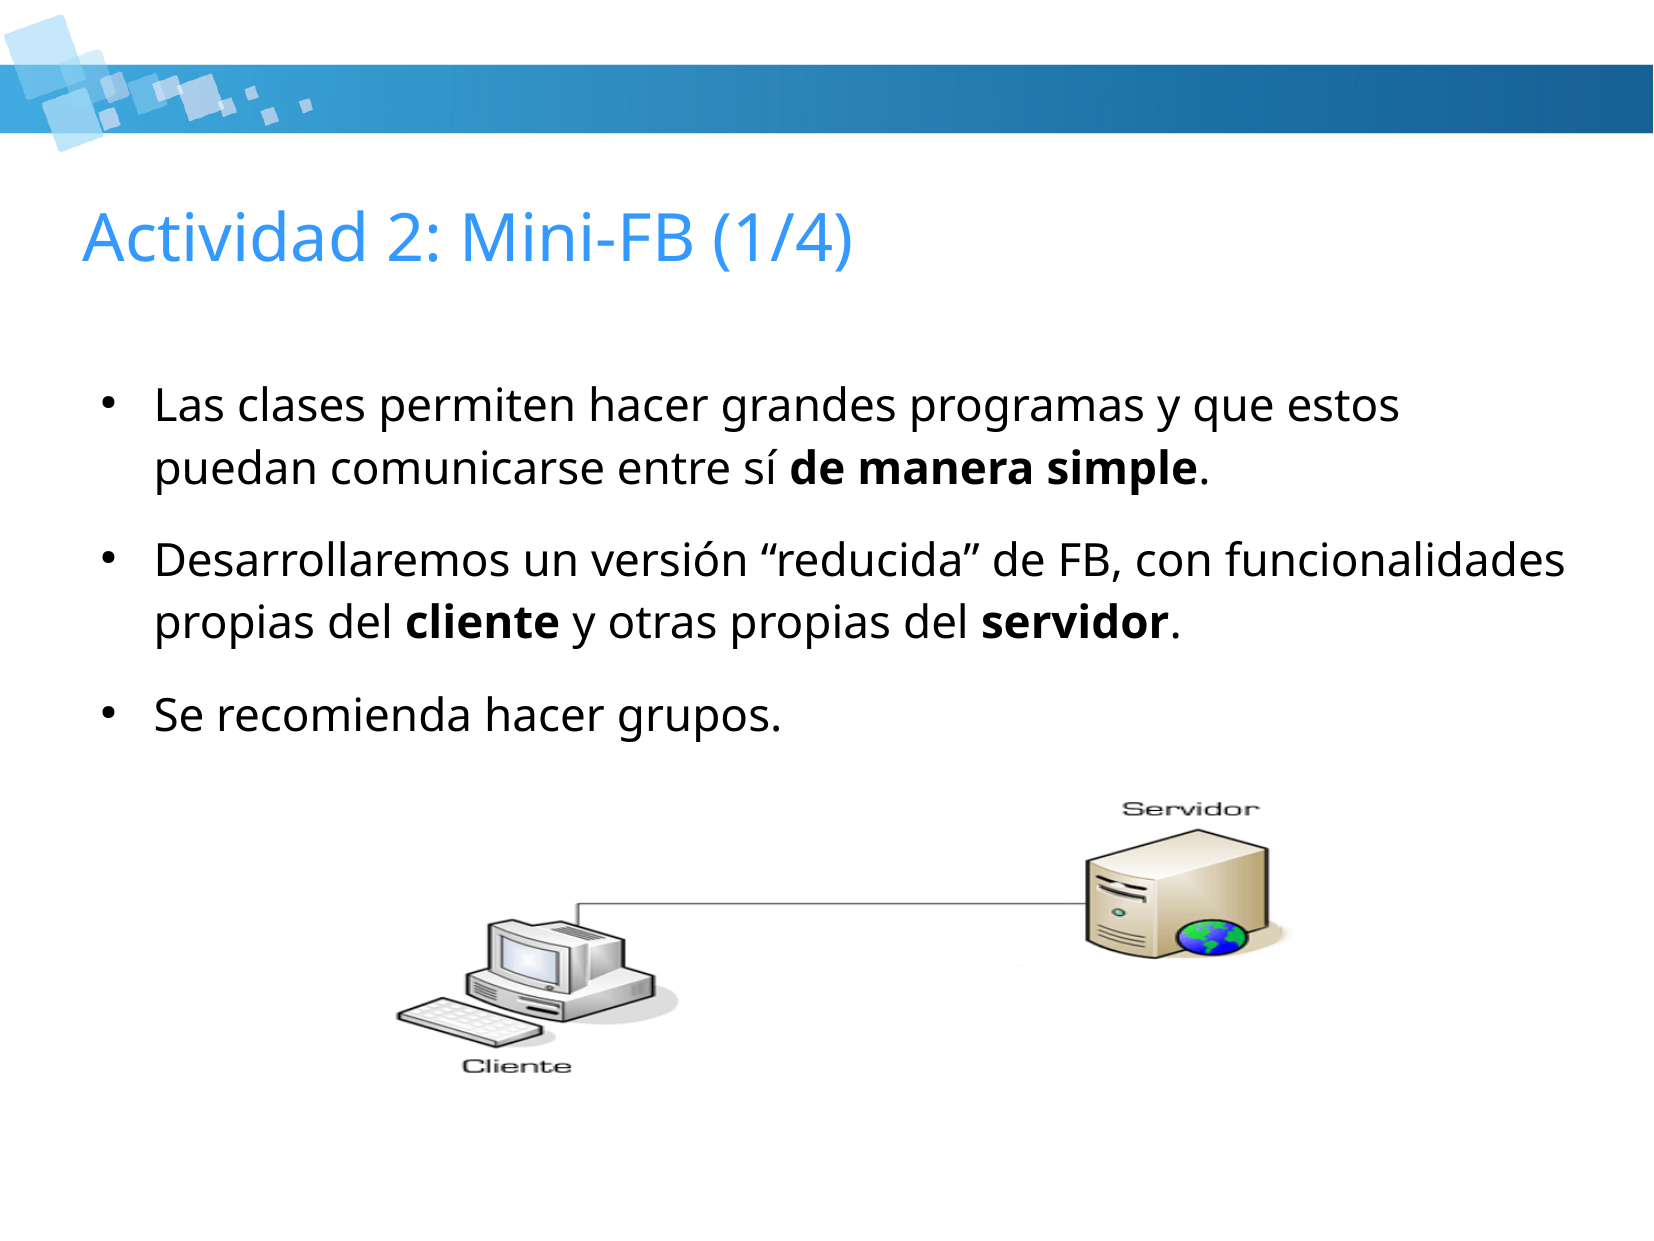

# Actividad 2: Mini-FB (1/4)
Las clases permiten hacer grandes programas y que estos puedan comunicarse entre sí de manera simple.
Desarrollaremos un versión “reducida” de FB, con funcionalidades propias del cliente y otras propias del servidor.
Se recomienda hacer grupos.